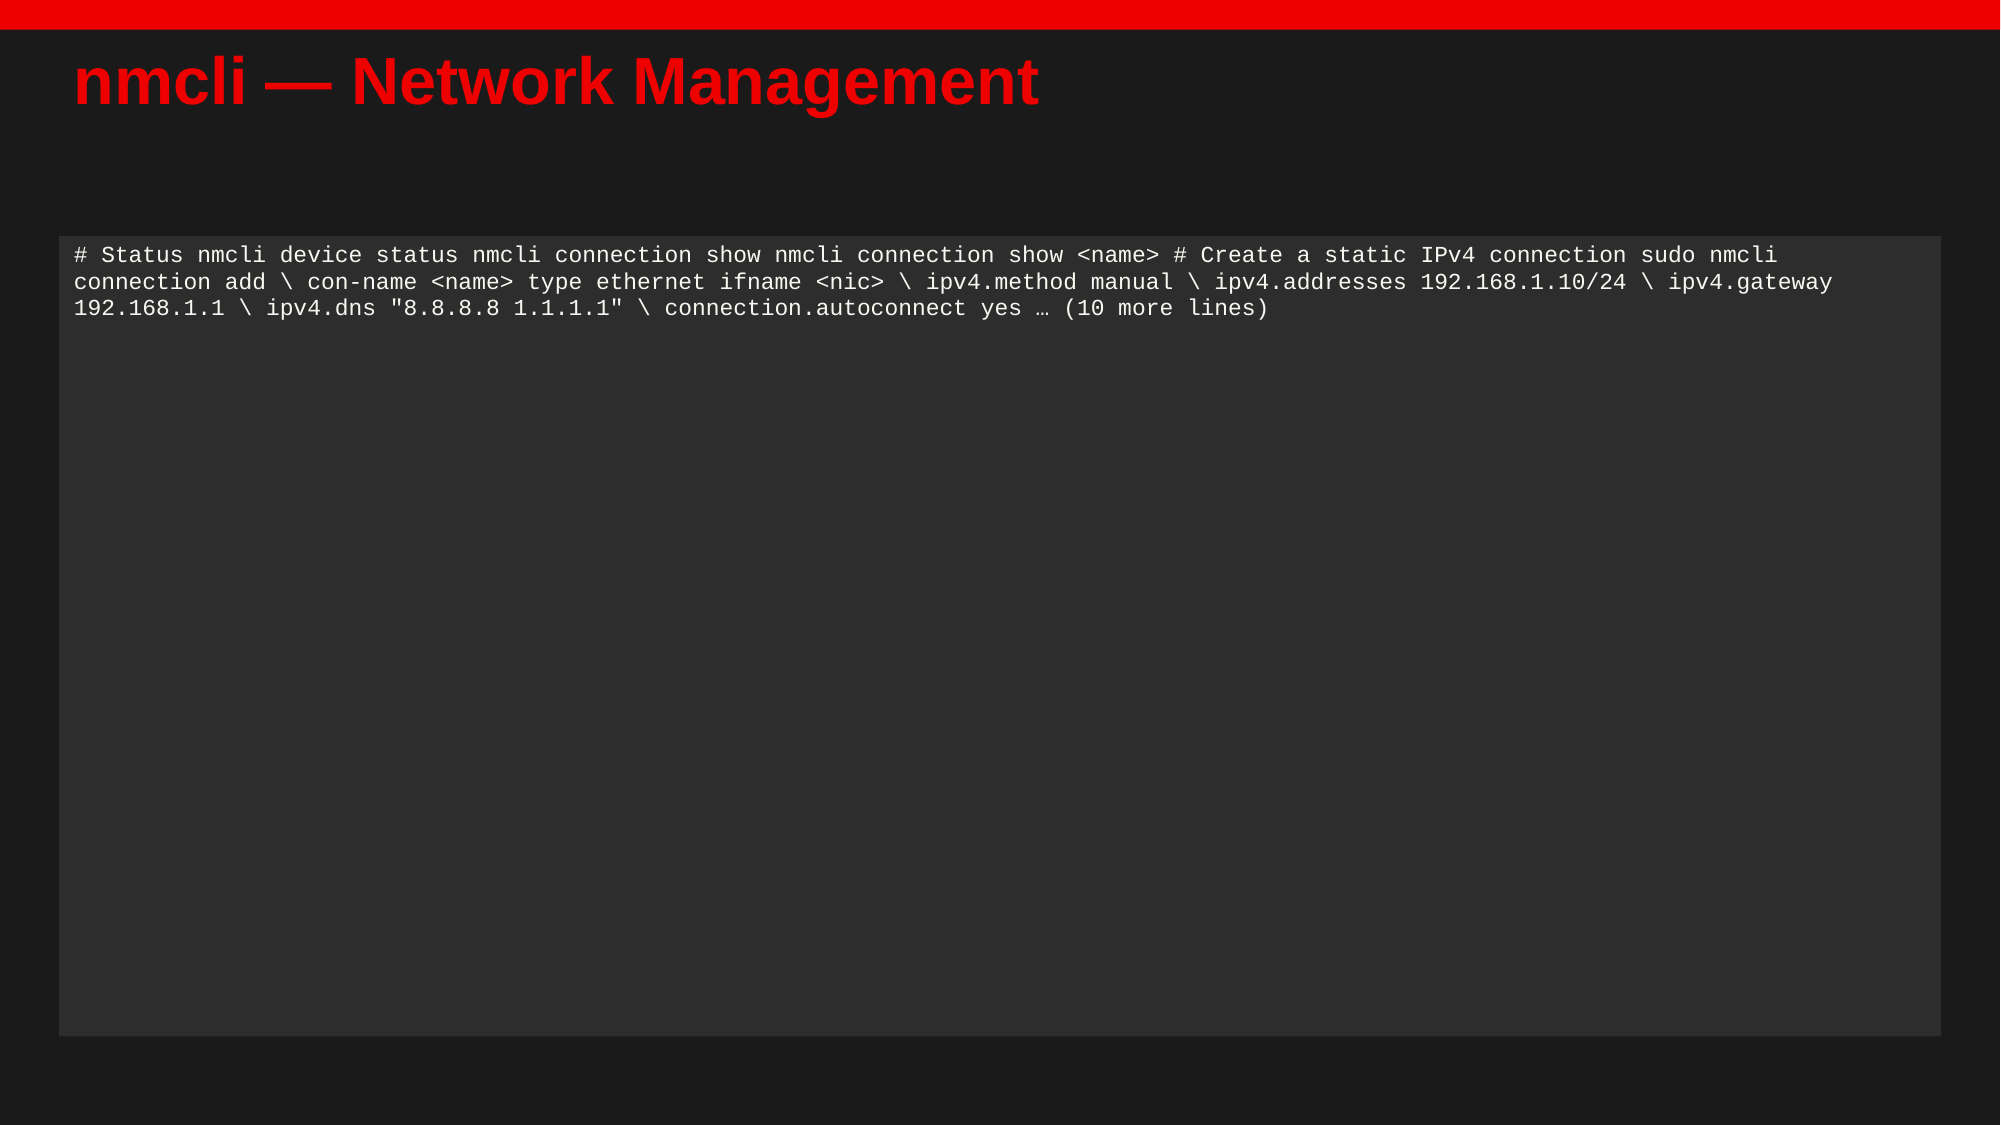

nmcli — Network Management
# Status nmcli device status nmcli connection show nmcli connection show <name> # Create a static IPv4 connection sudo nmcli connection add \ con-name <name> type ethernet ifname <nic> \ ipv4.method manual \ ipv4.addresses 192.168.1.10/24 \ ipv4.gateway 192.168.1.1 \ ipv4.dns "8.8.8.8 1.1.1.1" \ connection.autoconnect yes … (10 more lines)